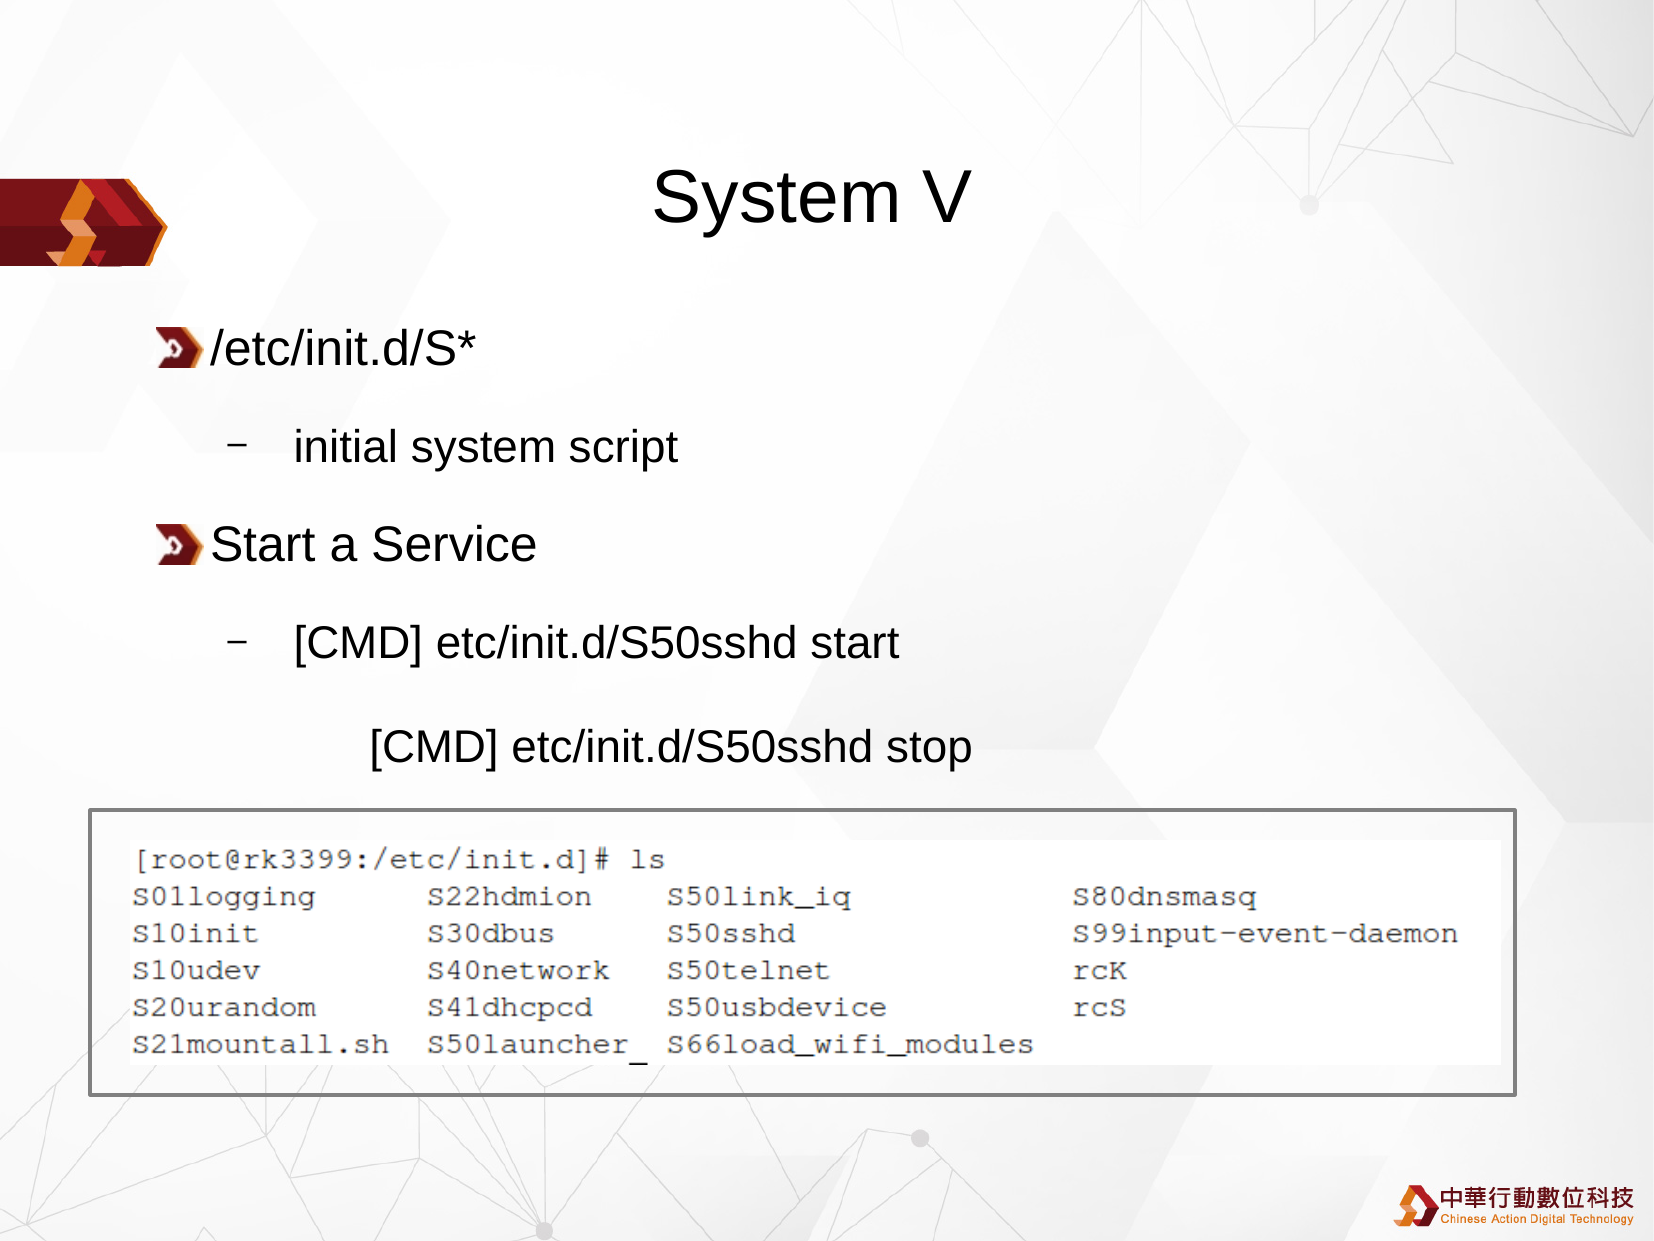

# System V
/etc/init.d/S*
 initial system script
Start a Service
 [CMD] etc/init.d/S50sshd start
 [CMD] etc/init.d/S50sshd stop